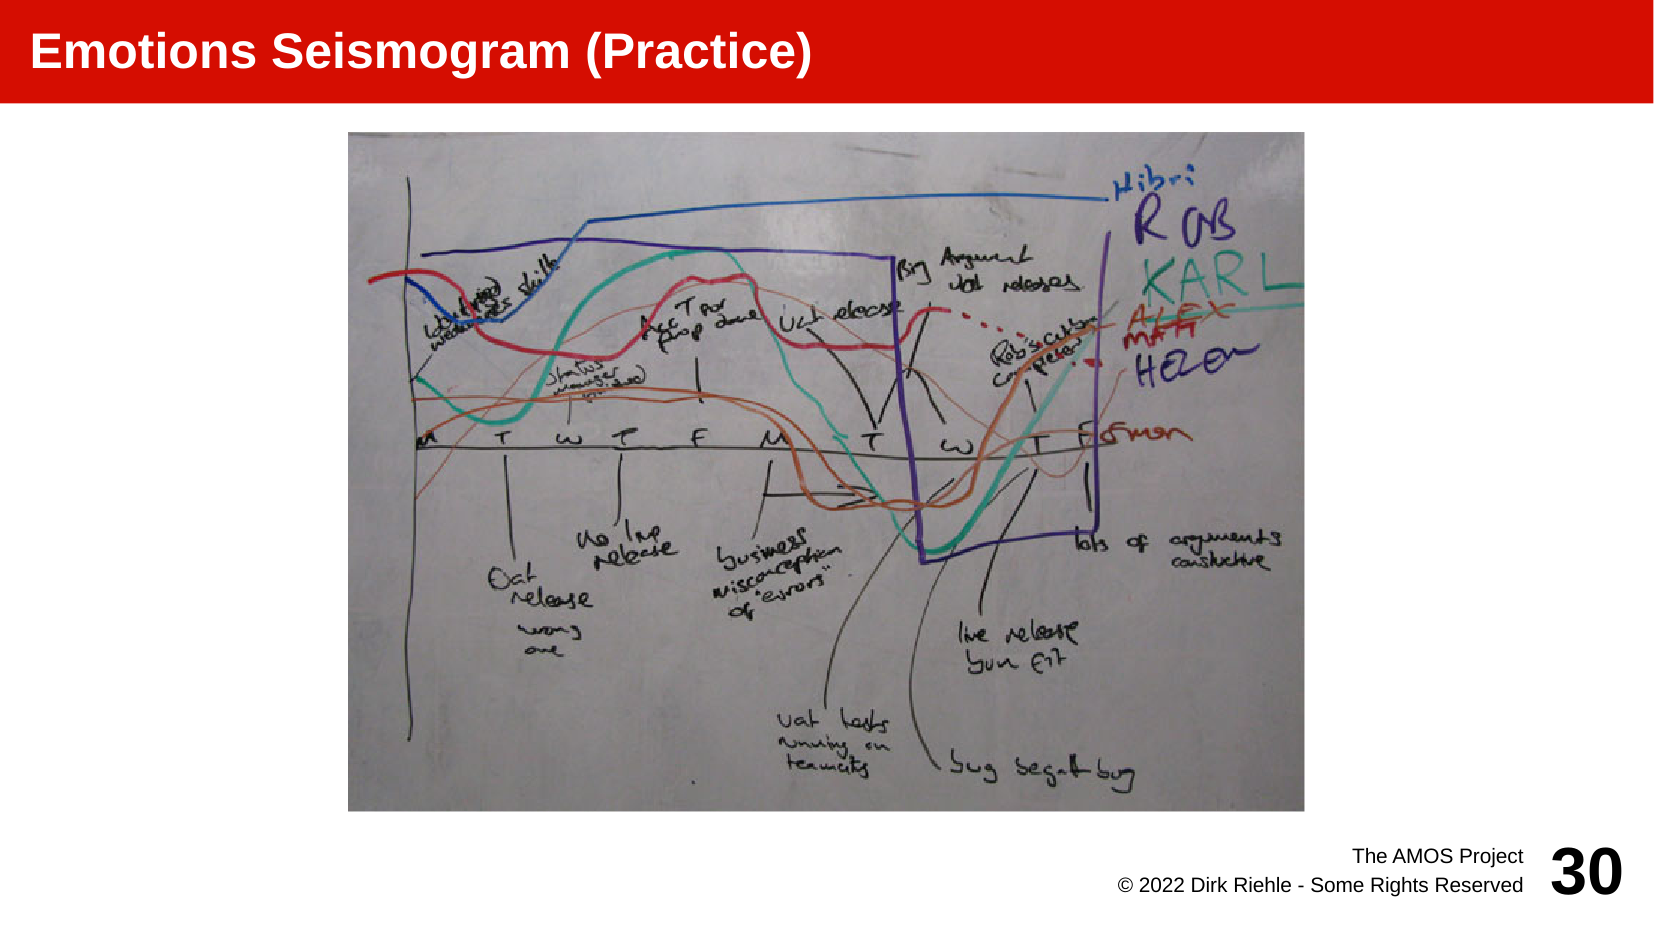

# Emotions Seismogram (Practice)
The AMOS Project
30
© 2022 Dirk Riehle - Some Rights Reserved